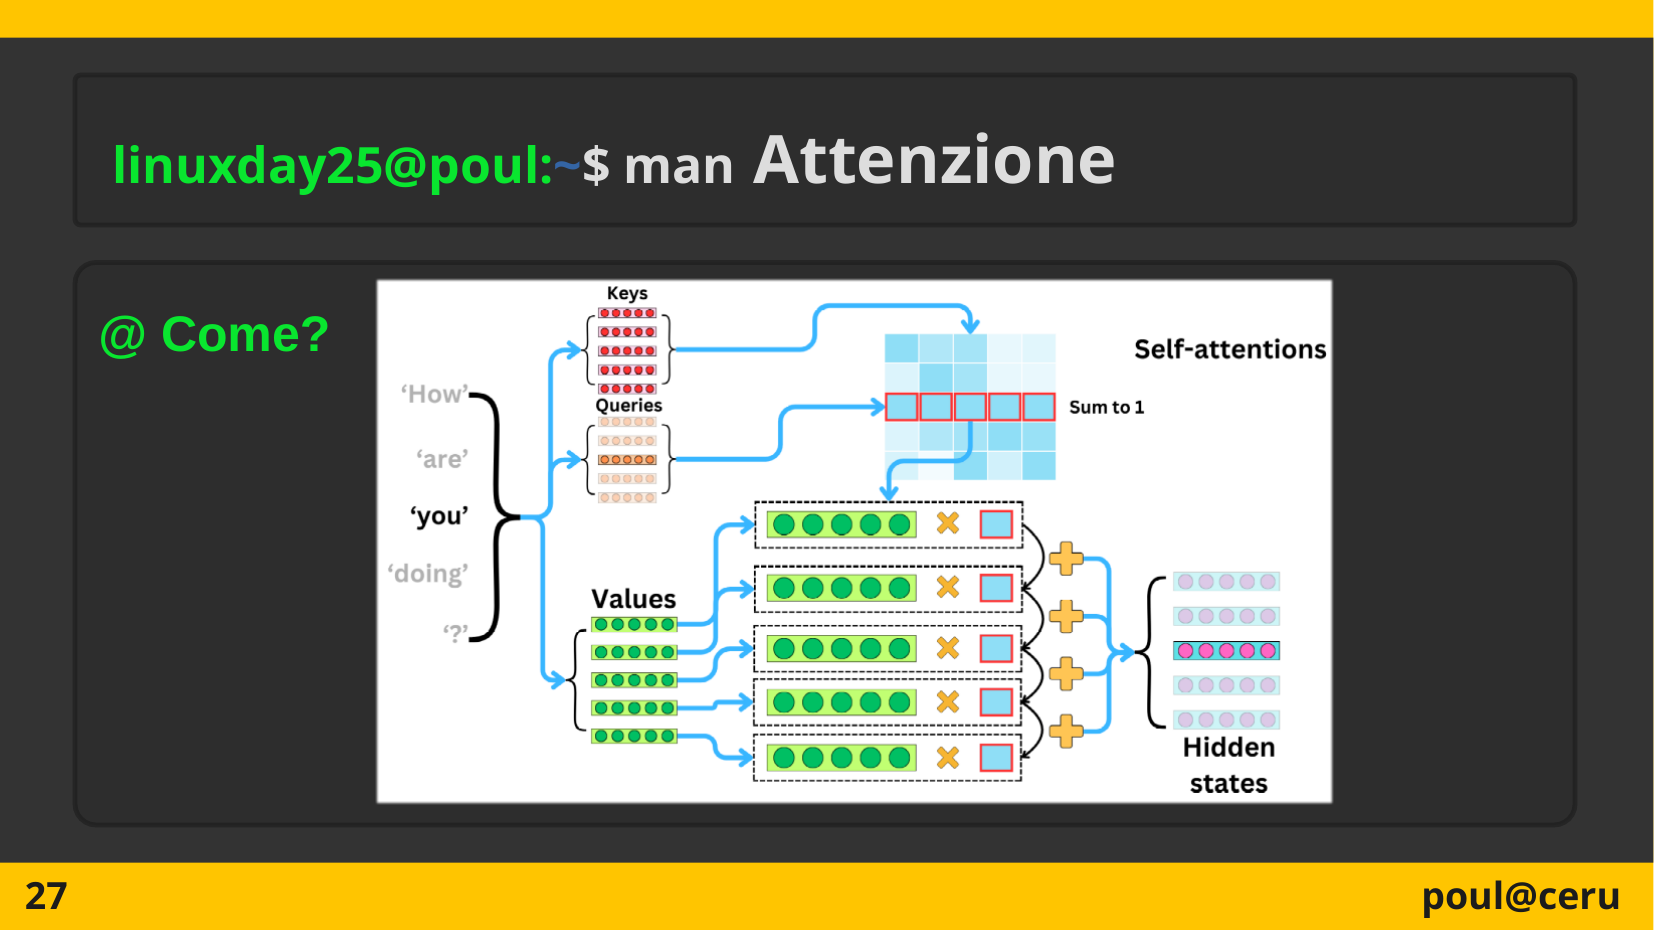

# linuxday25@poul:~$ man Attenzione
@ Come?
poul@ceru